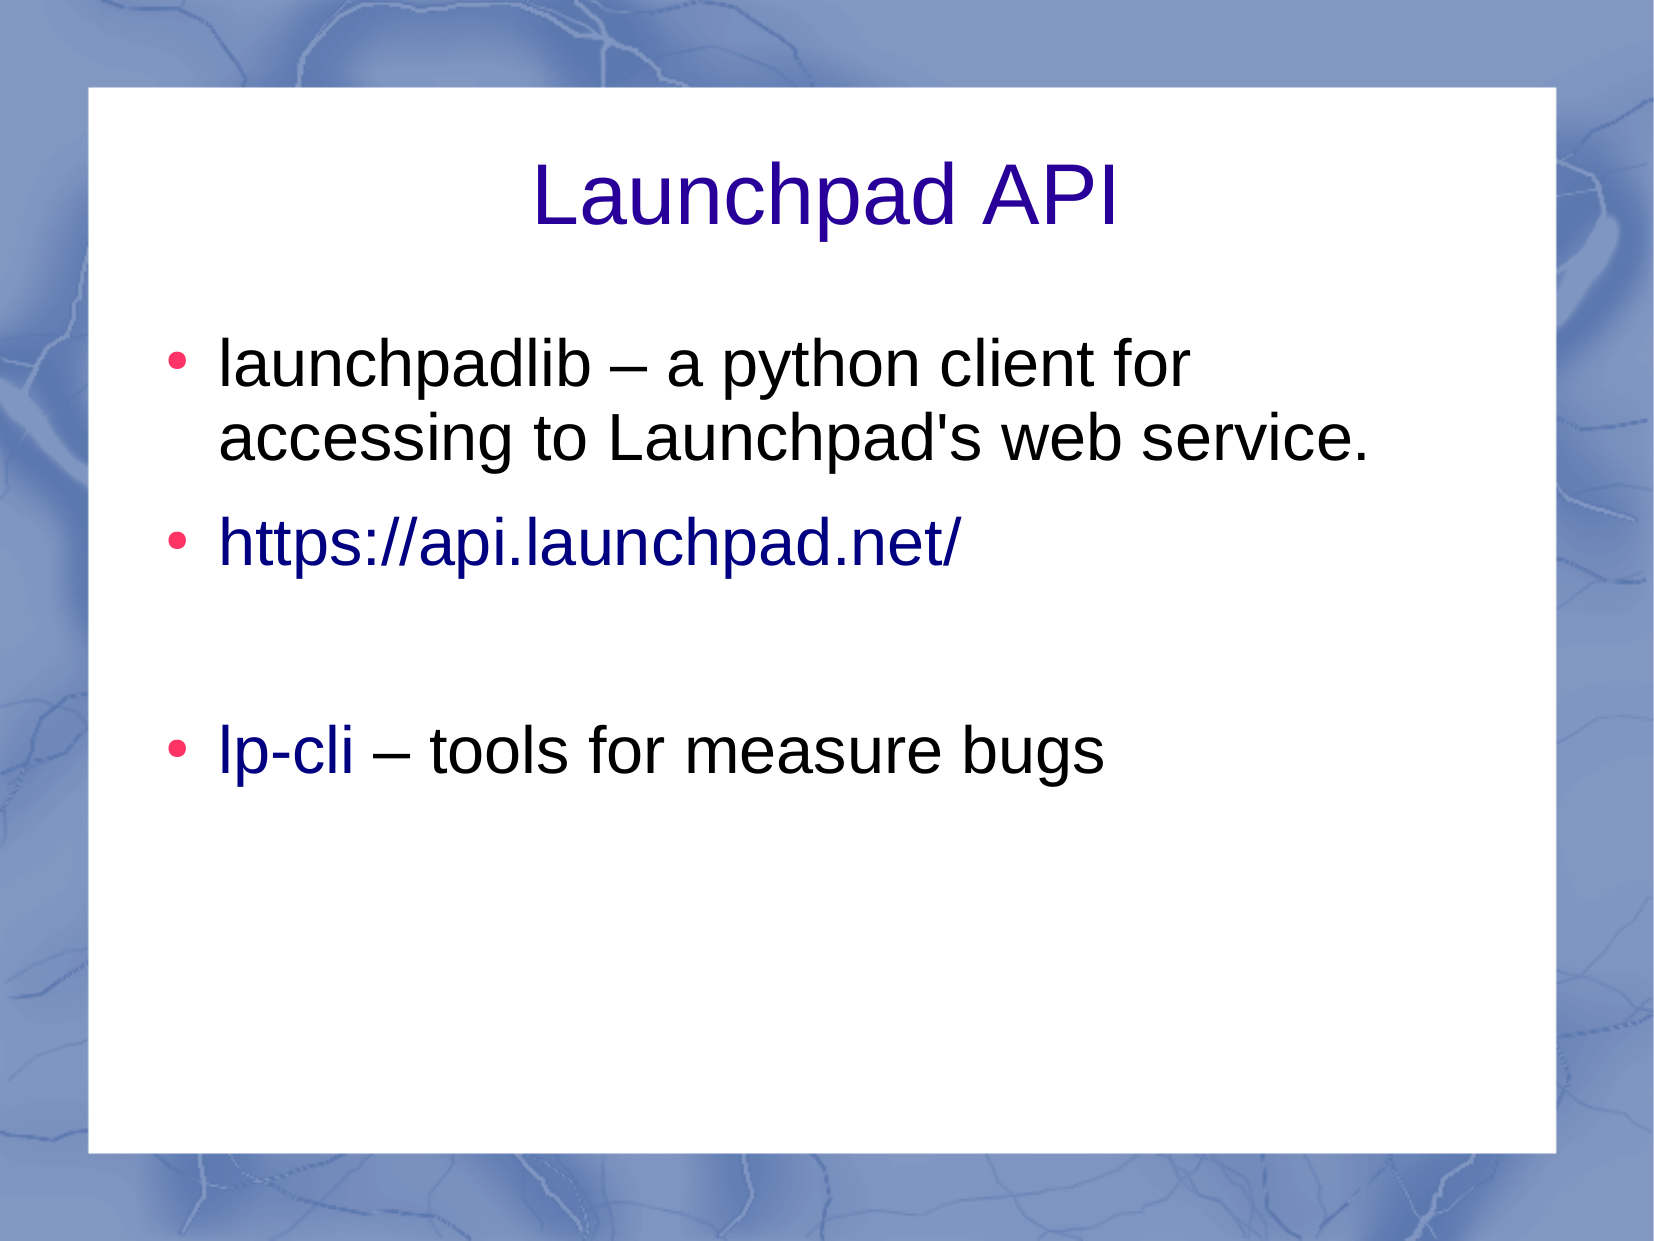

# Launchpad API
launchpadlib – a python client for accessing to Launchpad's web service.
https://api.launchpad.net/
lp-cli – tools for measure bugs